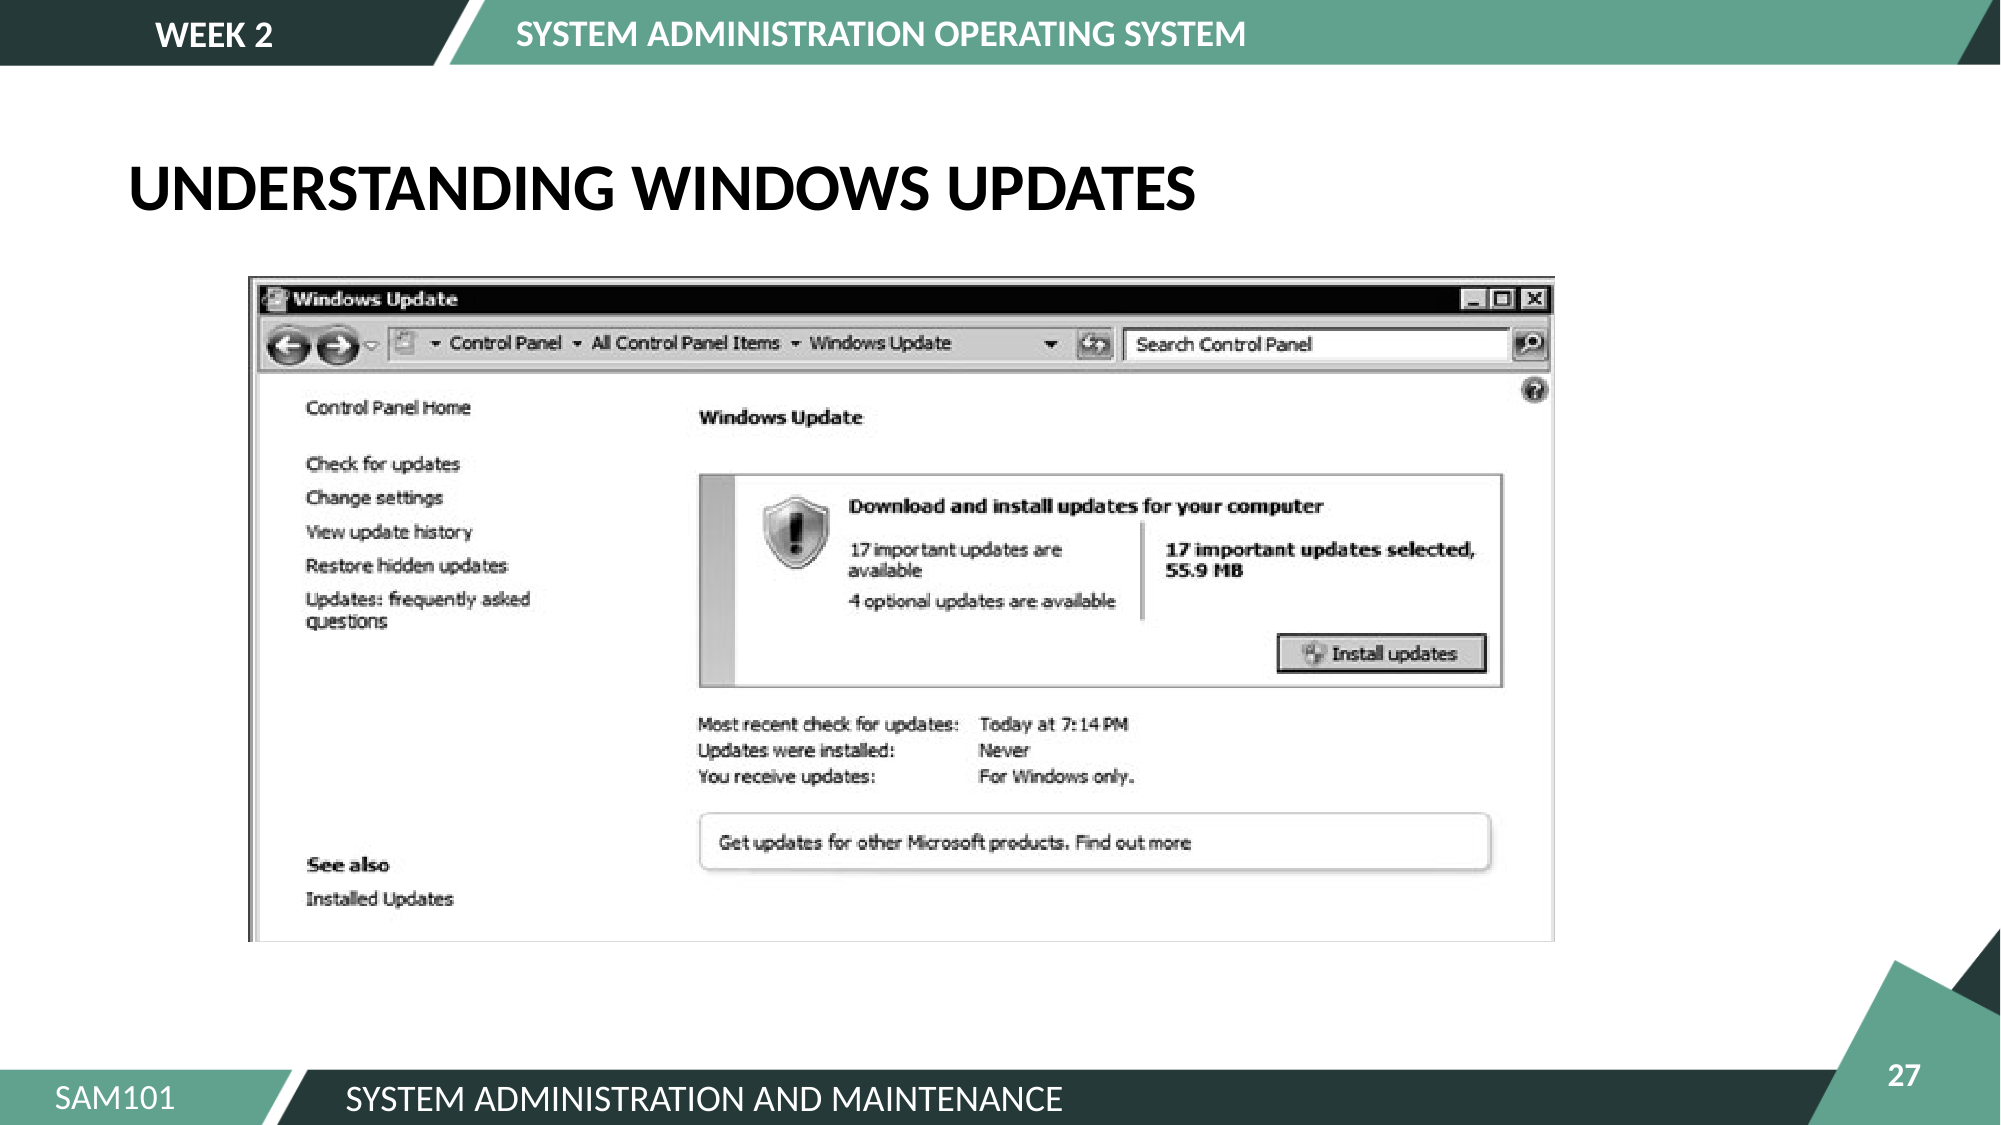

SYSTEM ADMINISTRATION OPERATING SYSTEM
WEEK 2
UNDERSTANDING WINDOWS UPDATES
SAM101
SYSTEM ADMINISTRATION AND MAINTENANCE